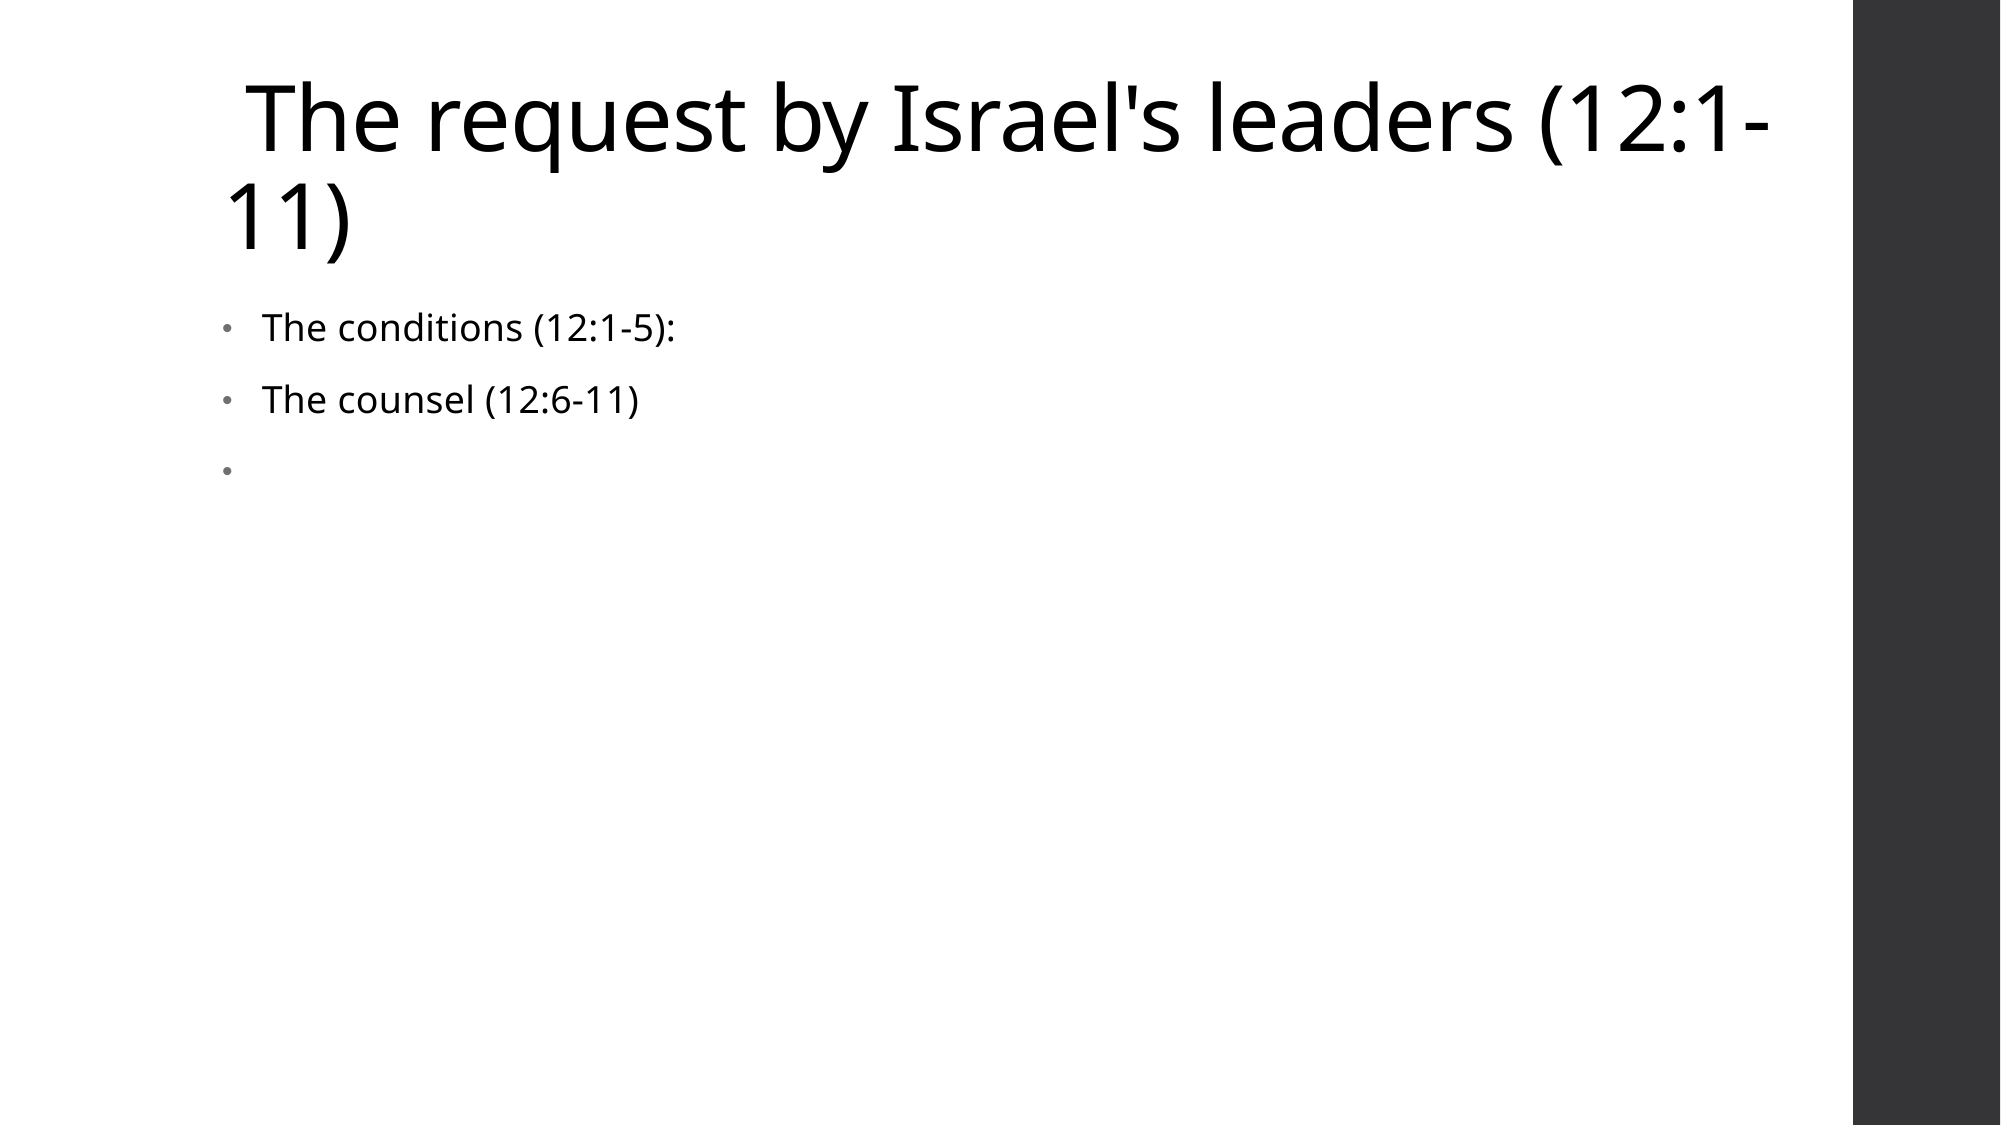

# The request by Israel's leaders (12:1-11)
 The conditions (12:1-5):
 The counsel (12:6-11)